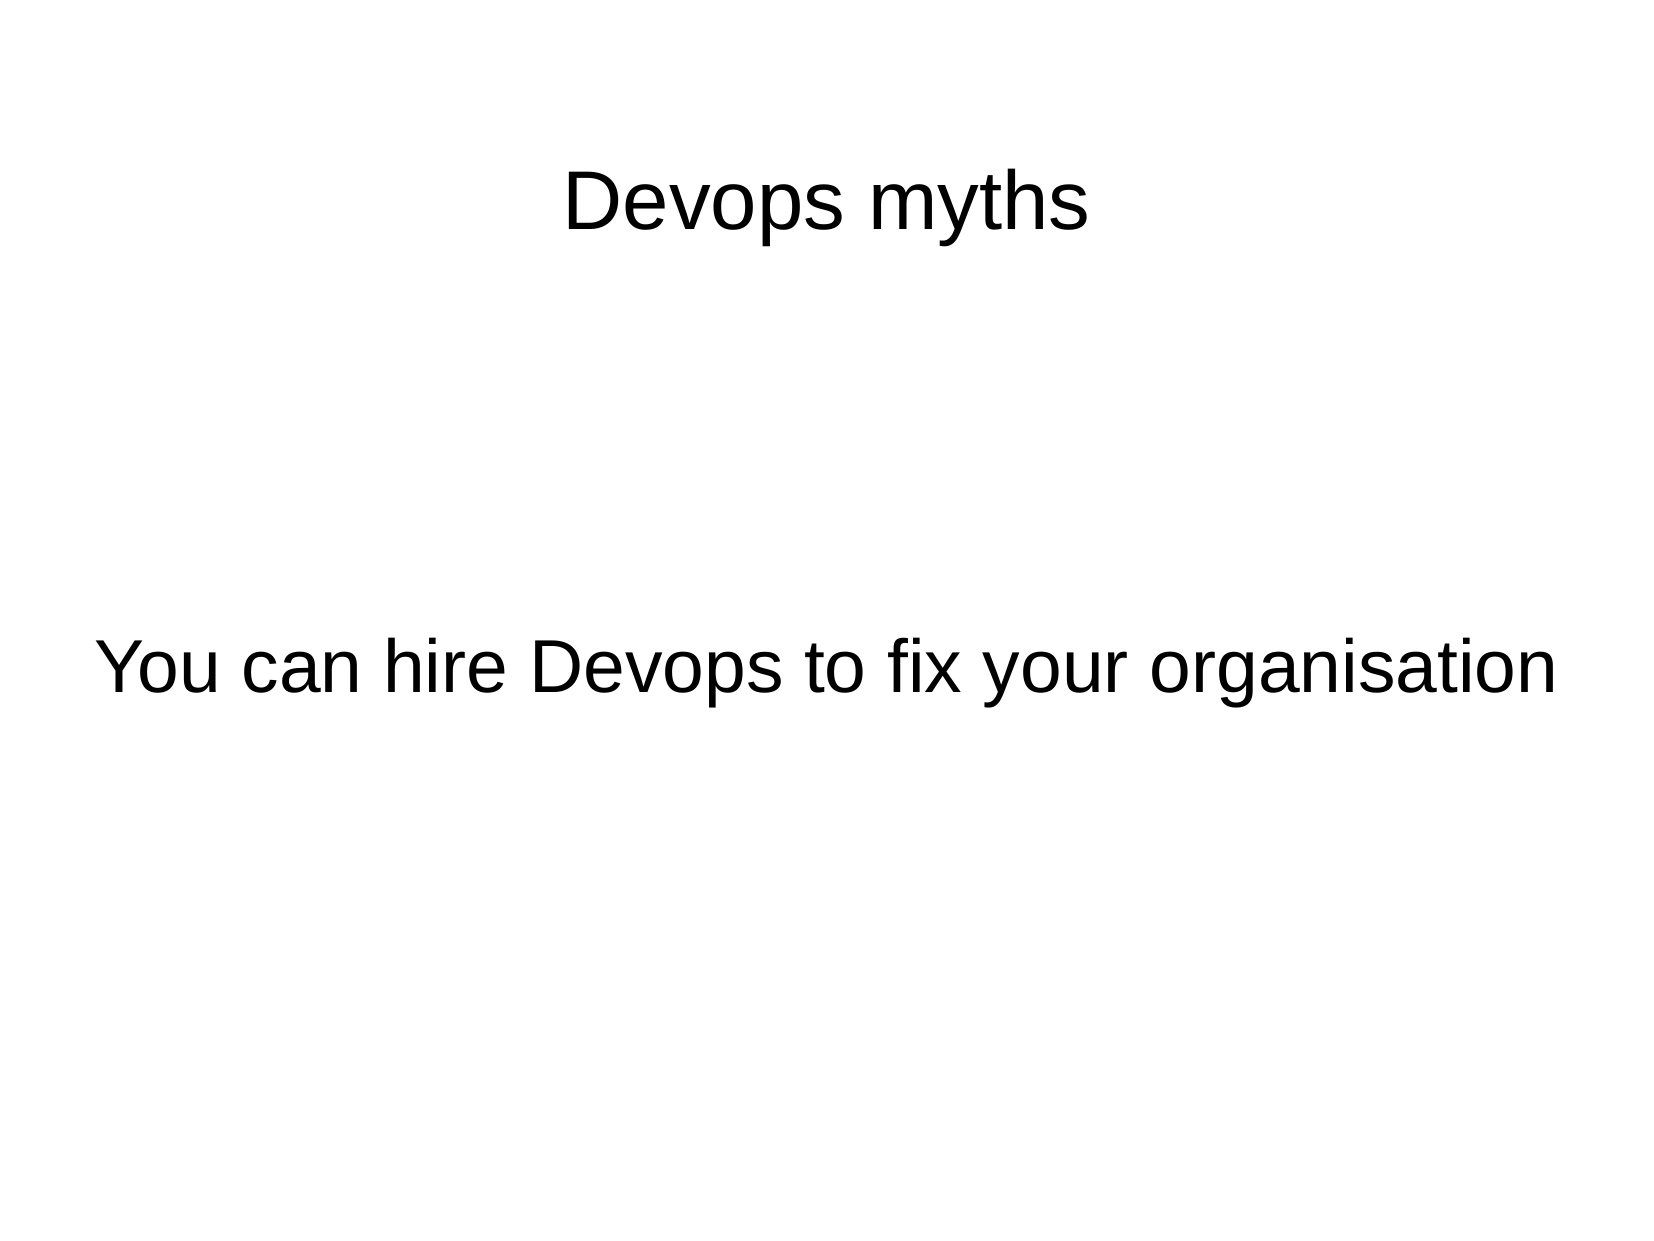

Devops myths
You can hire Devops to fix your organisation